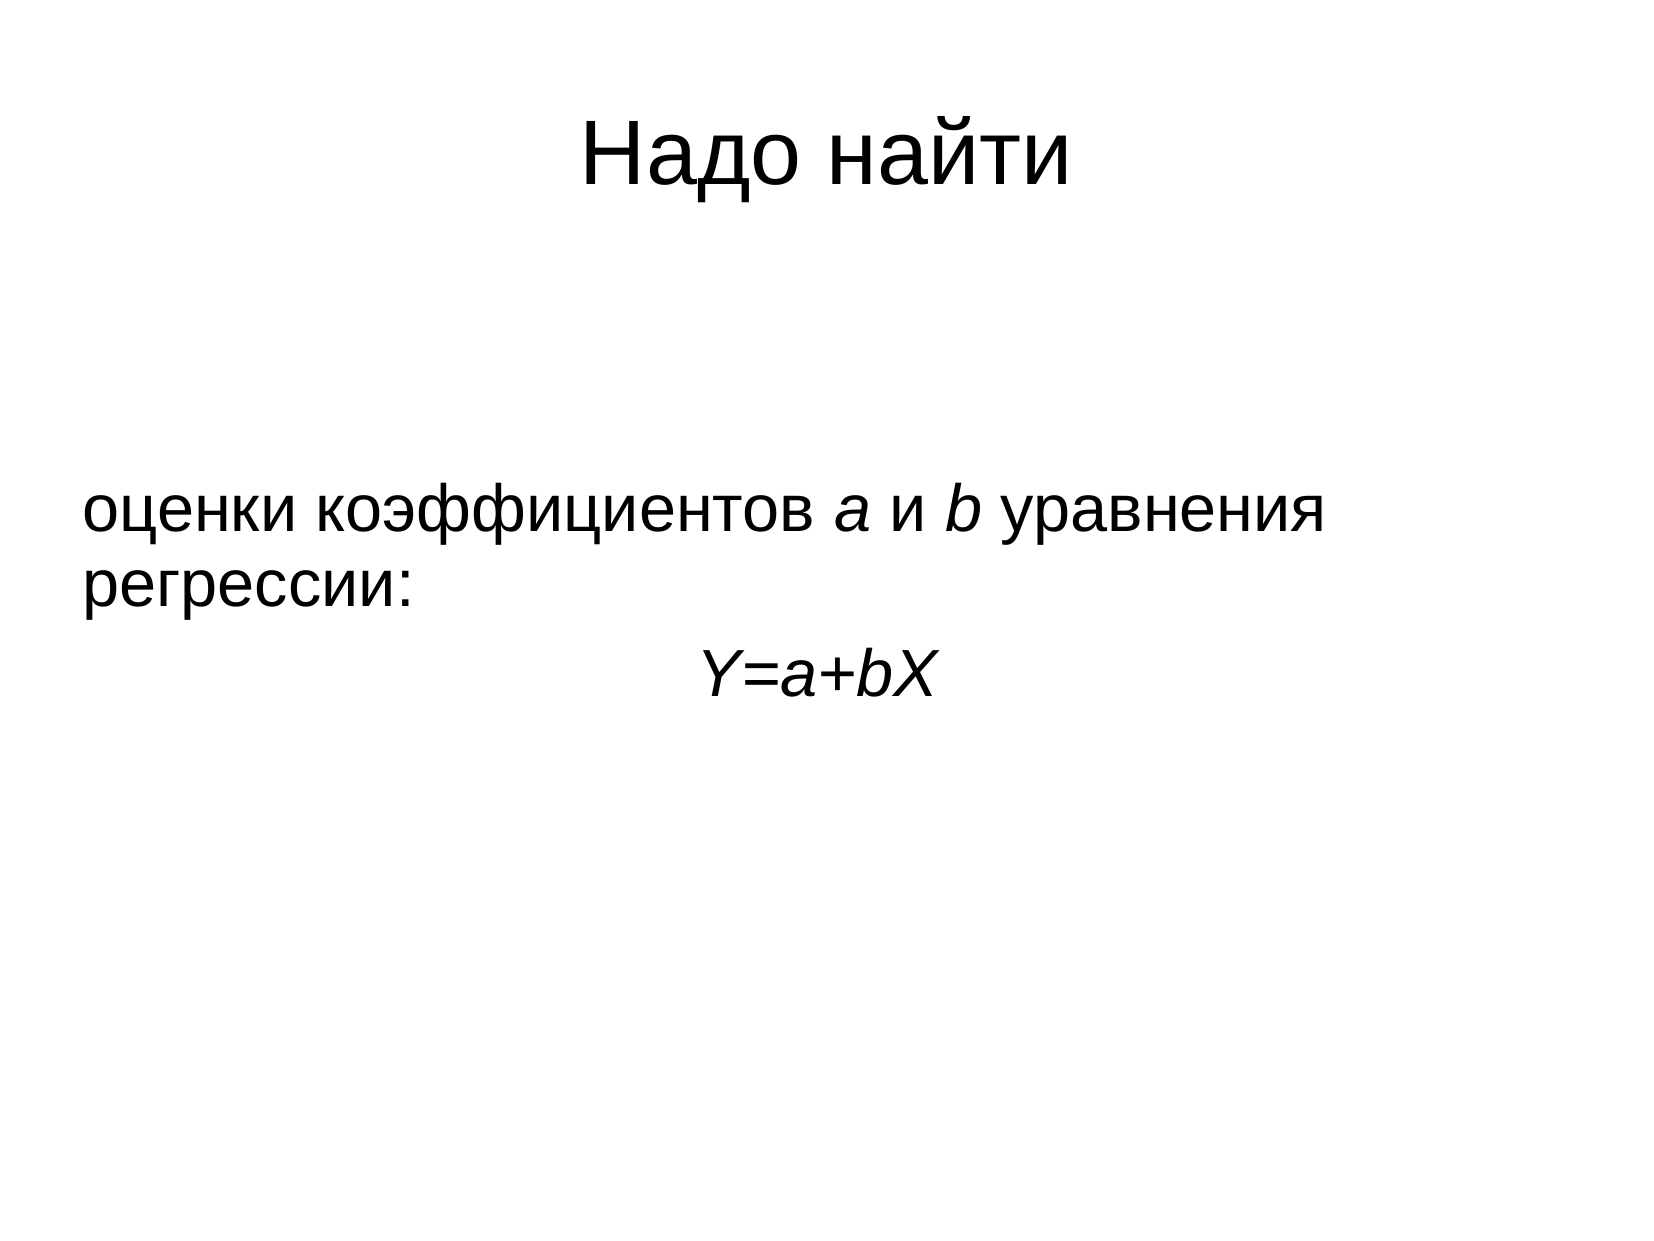

# Надо найти
оценки коэффициентов a и b уравнения регрессии:
Y=a+bX